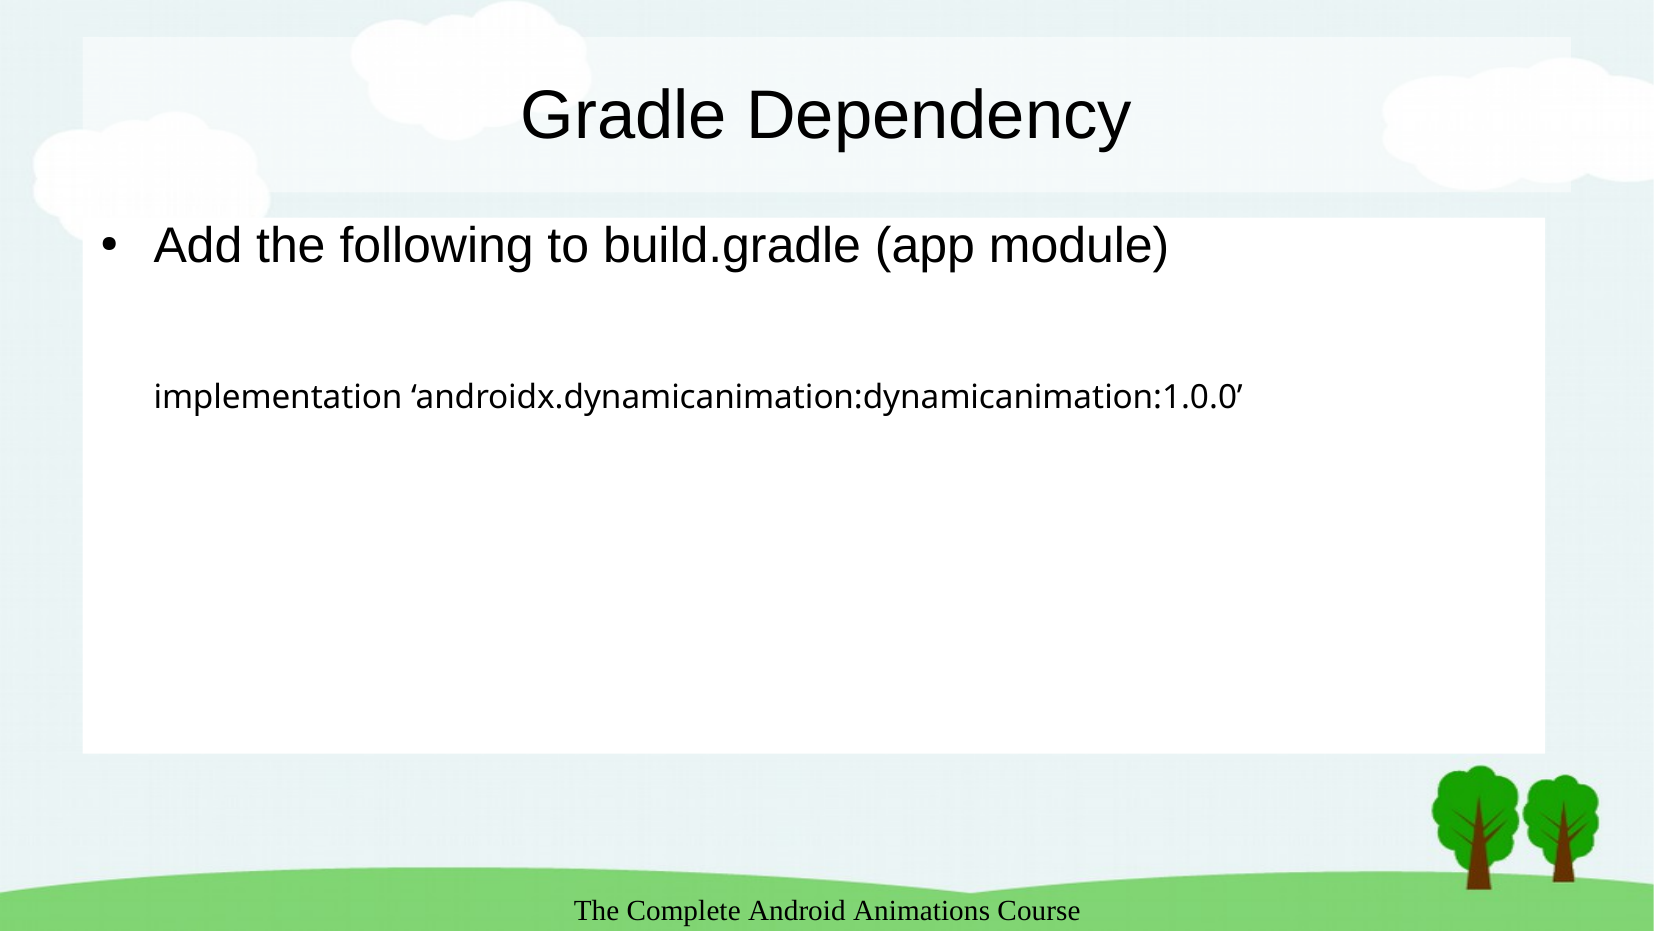

# Gradle Dependency
Add the following to build.gradle (app module)
implementation ‘androidx.dynamicanimation:dynamicanimation:1.0.0’
The Complete Android Animations Course